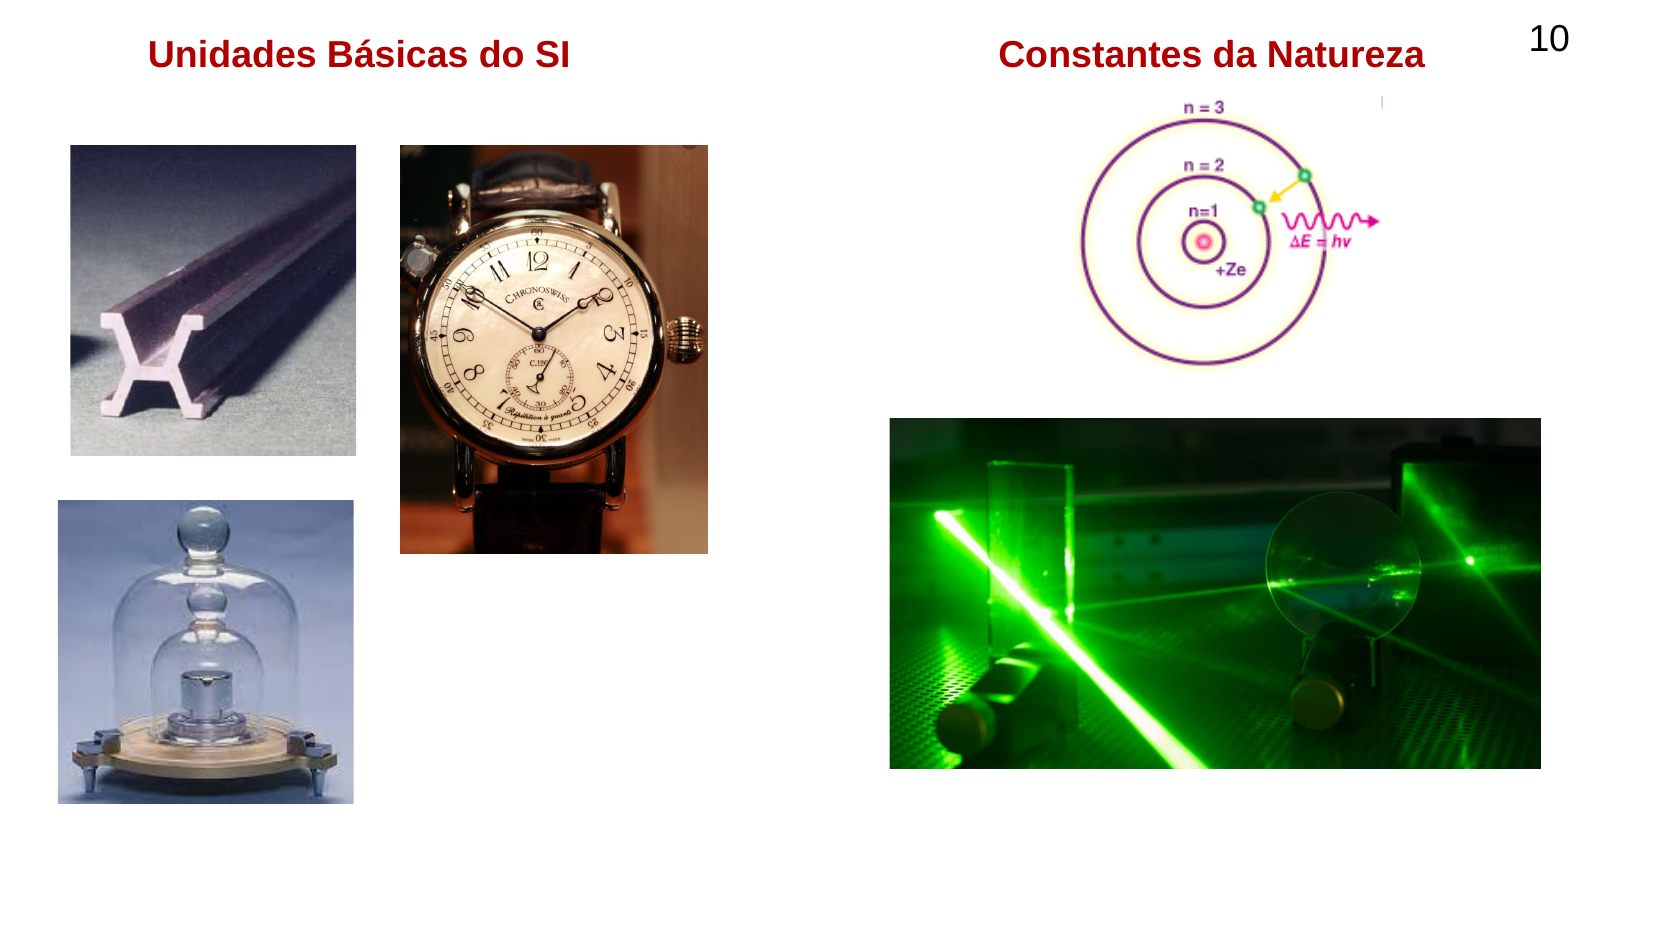

Unidades Básicas do SI
Constantes da Natureza